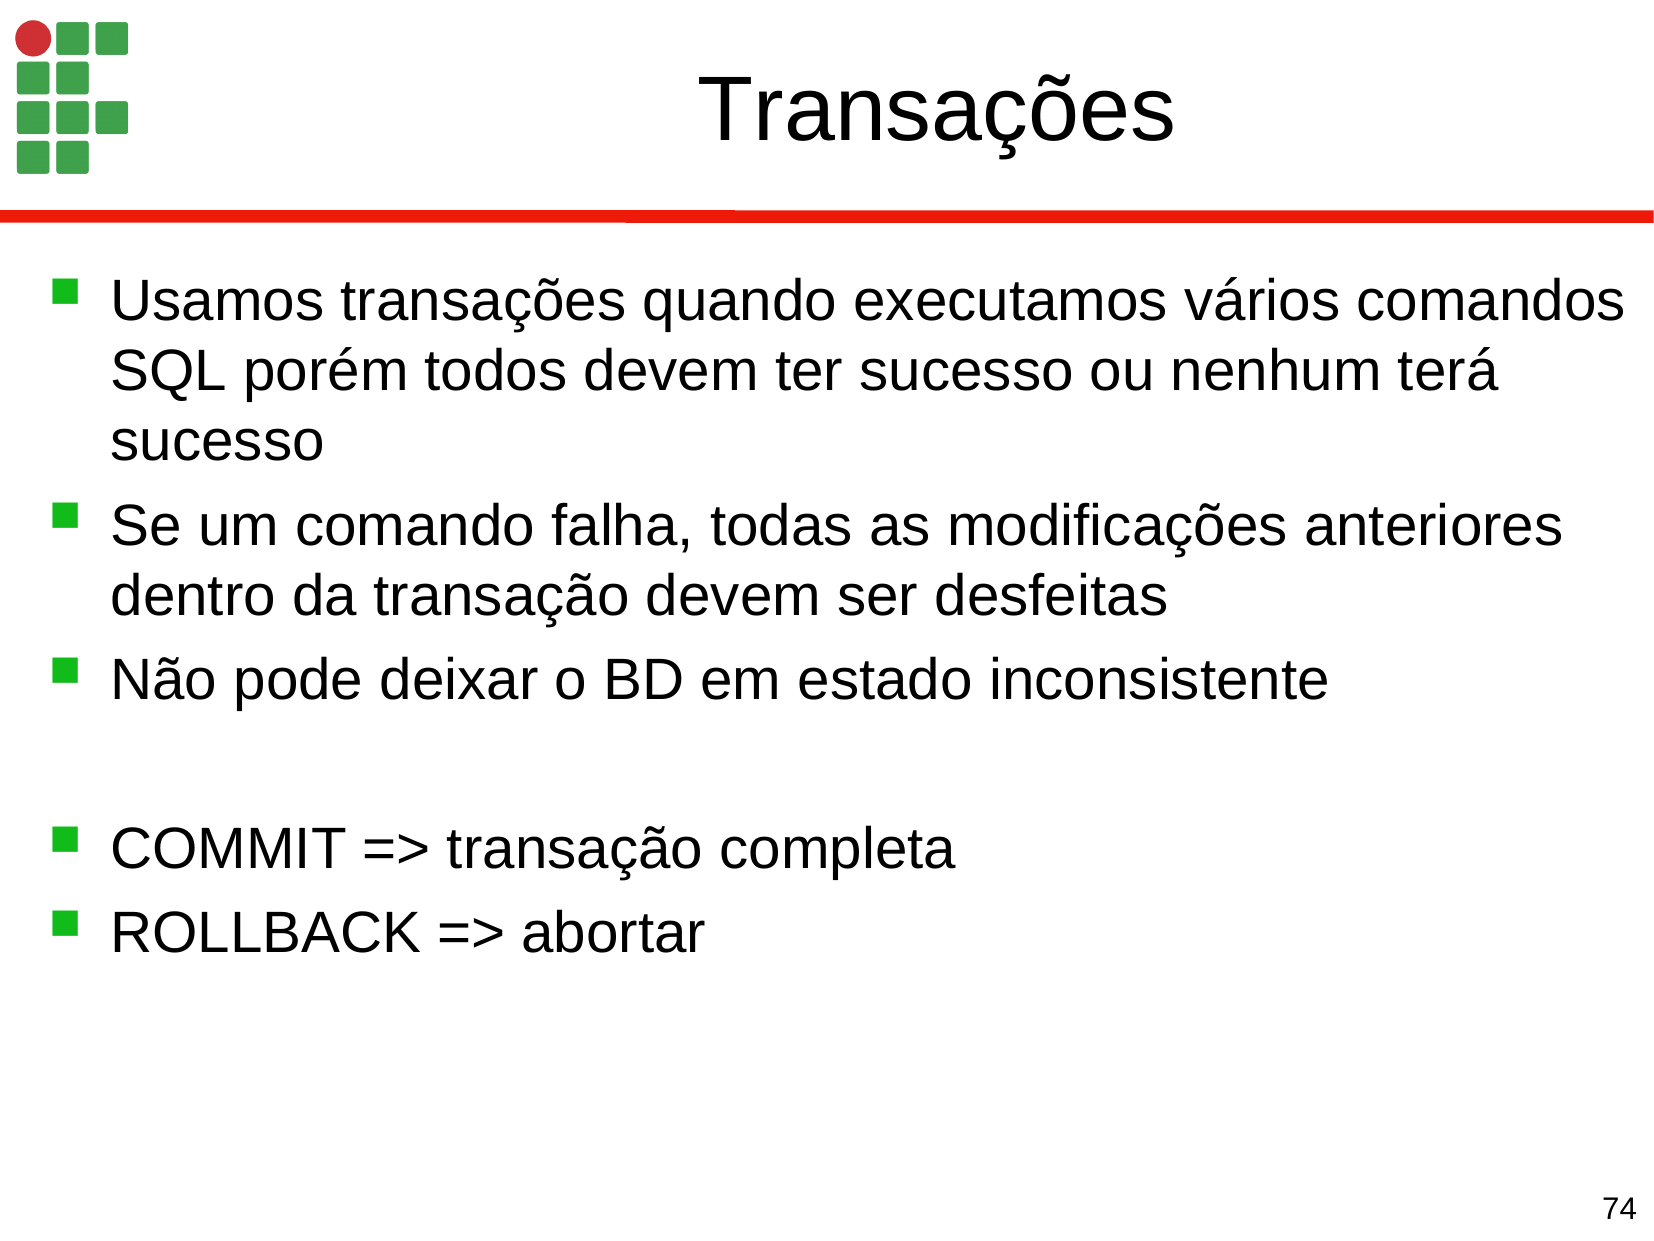

Transações
Usamos transações quando executamos vários comandos SQL porém todos devem ter sucesso ou nenhum terá sucesso
Se um comando falha, todas as modificações anteriores dentro da transação devem ser desfeitas
Não pode deixar o BD em estado inconsistente
COMMIT => transação completa
ROLLBACK => abortar